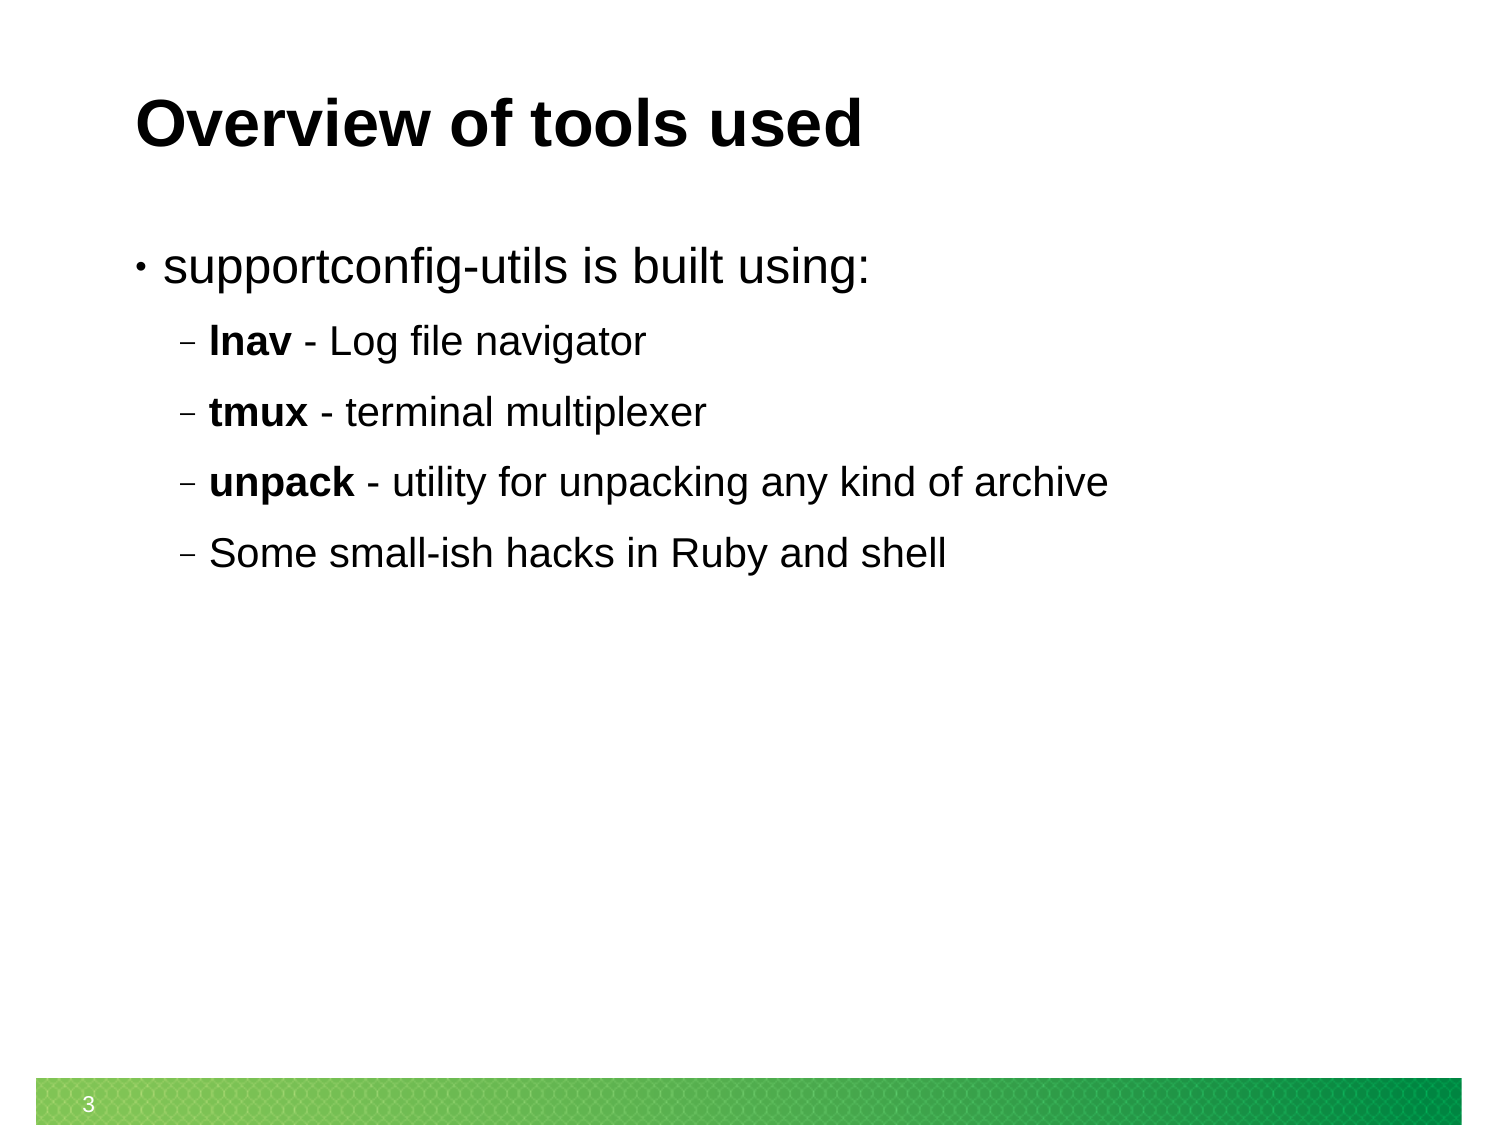

# Overview of tools used
supportconfig-utils is built using:
lnav - Log file navigator
tmux - terminal multiplexer
unpack - utility for unpacking any kind of archive
Some small-ish hacks in Ruby and shell